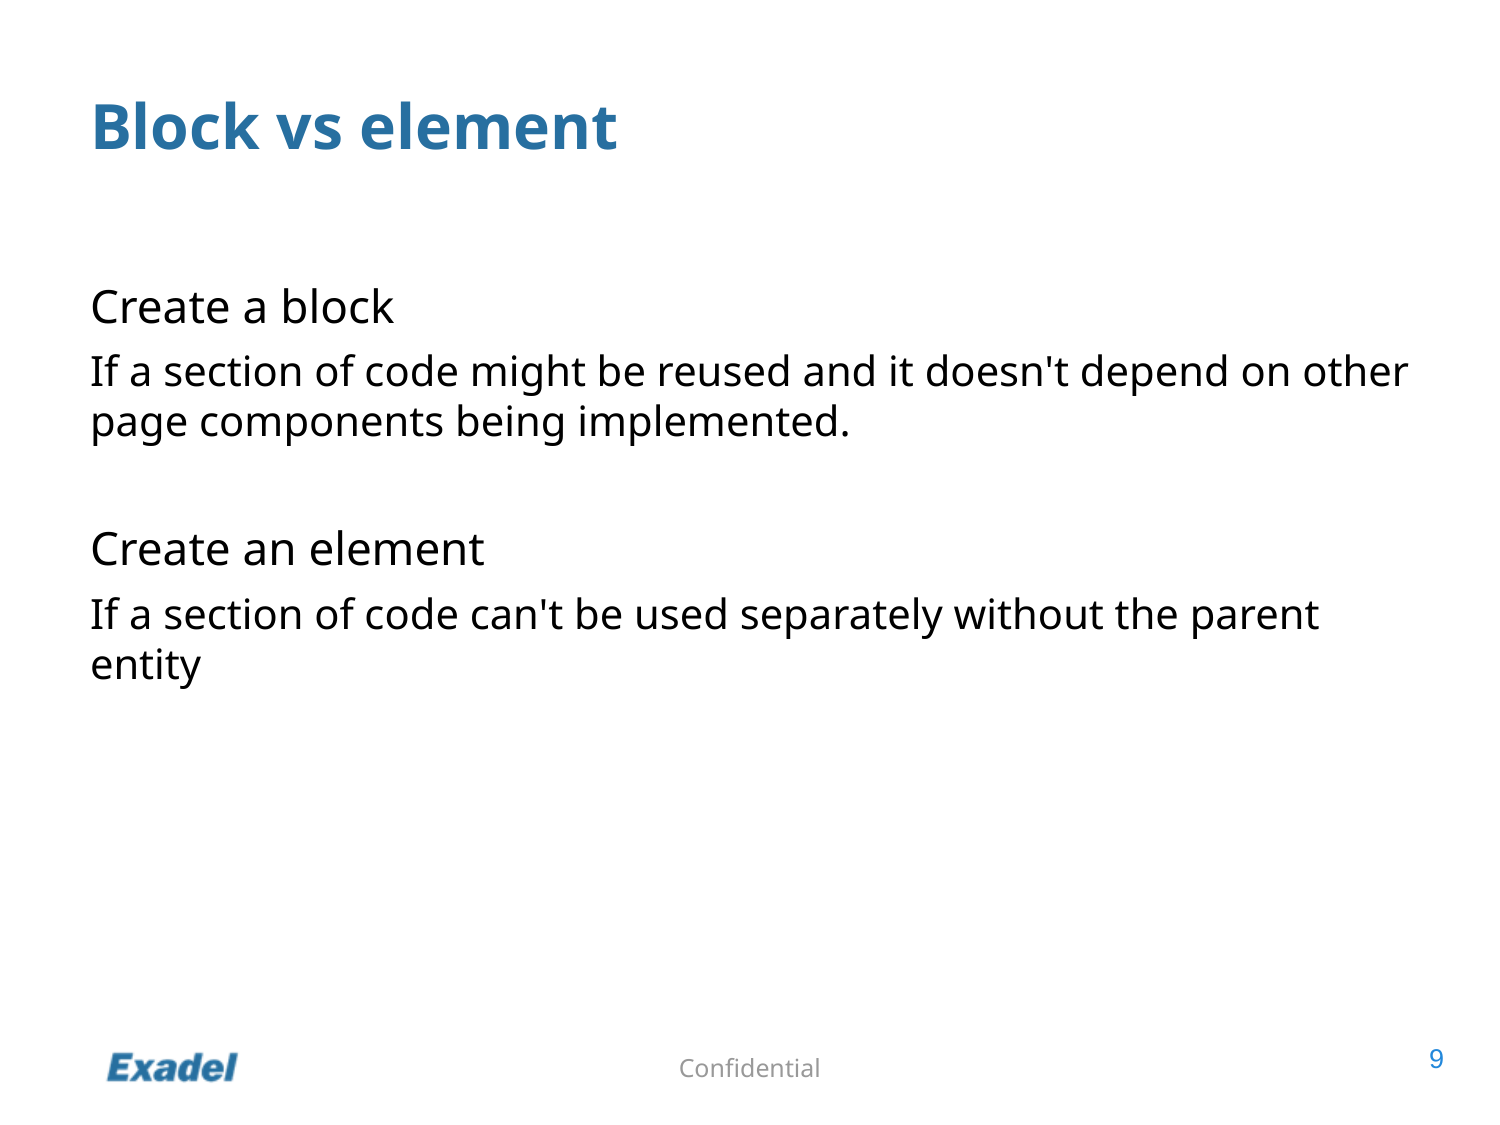

# Block vs element
Create a block
If a section of code might be reused and it doesn't depend on other page components being implemented.
Create an element
If a section of code can't be used separately without the parent entity